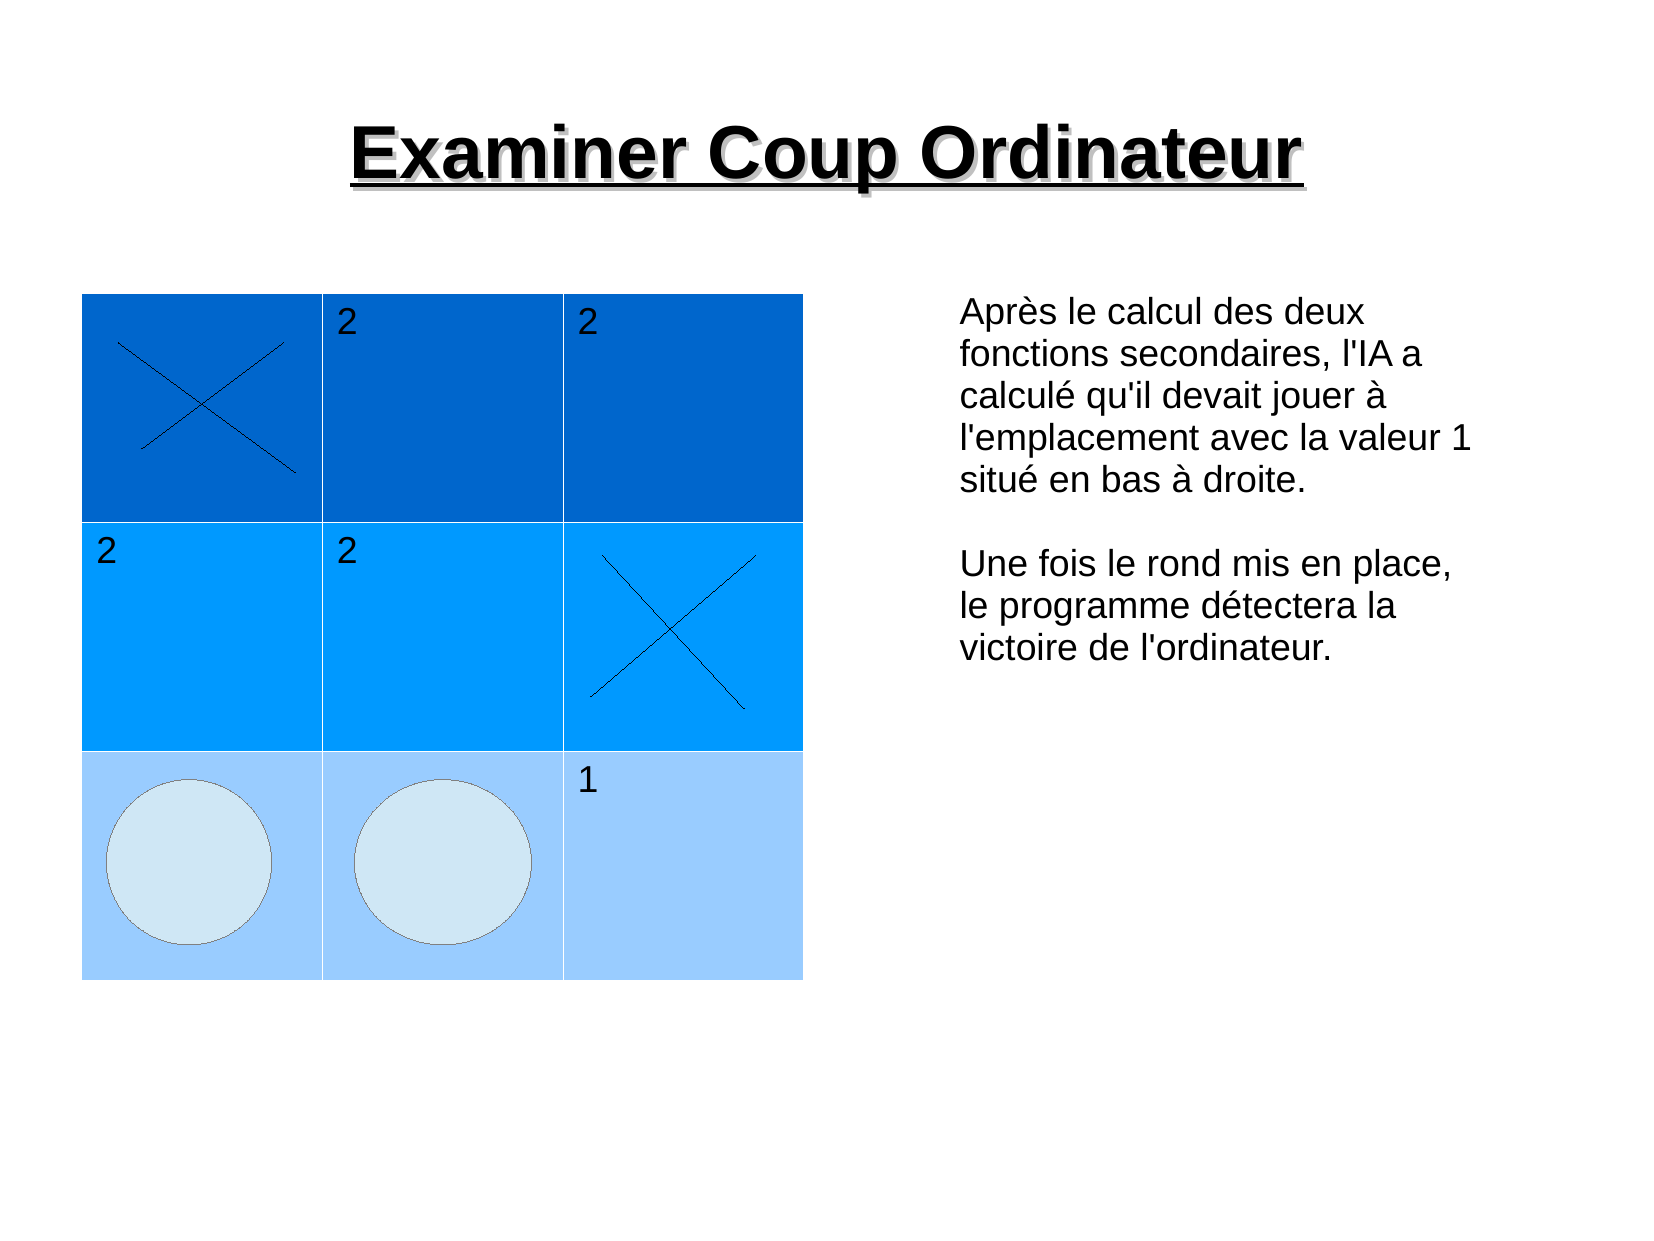

# Examiner Coup Ordinateur
Après le calcul des deux fonctions secondaires, l'IA a calculé qu'il devait jouer à l'emplacement avec la valeur 1 situé en bas à droite.
Une fois le rond mis en place, le programme détectera la victoire de l'ordinateur.
| | 2 | 2 |
| --- | --- | --- |
| 2 | 2 | |
| | | 1 |